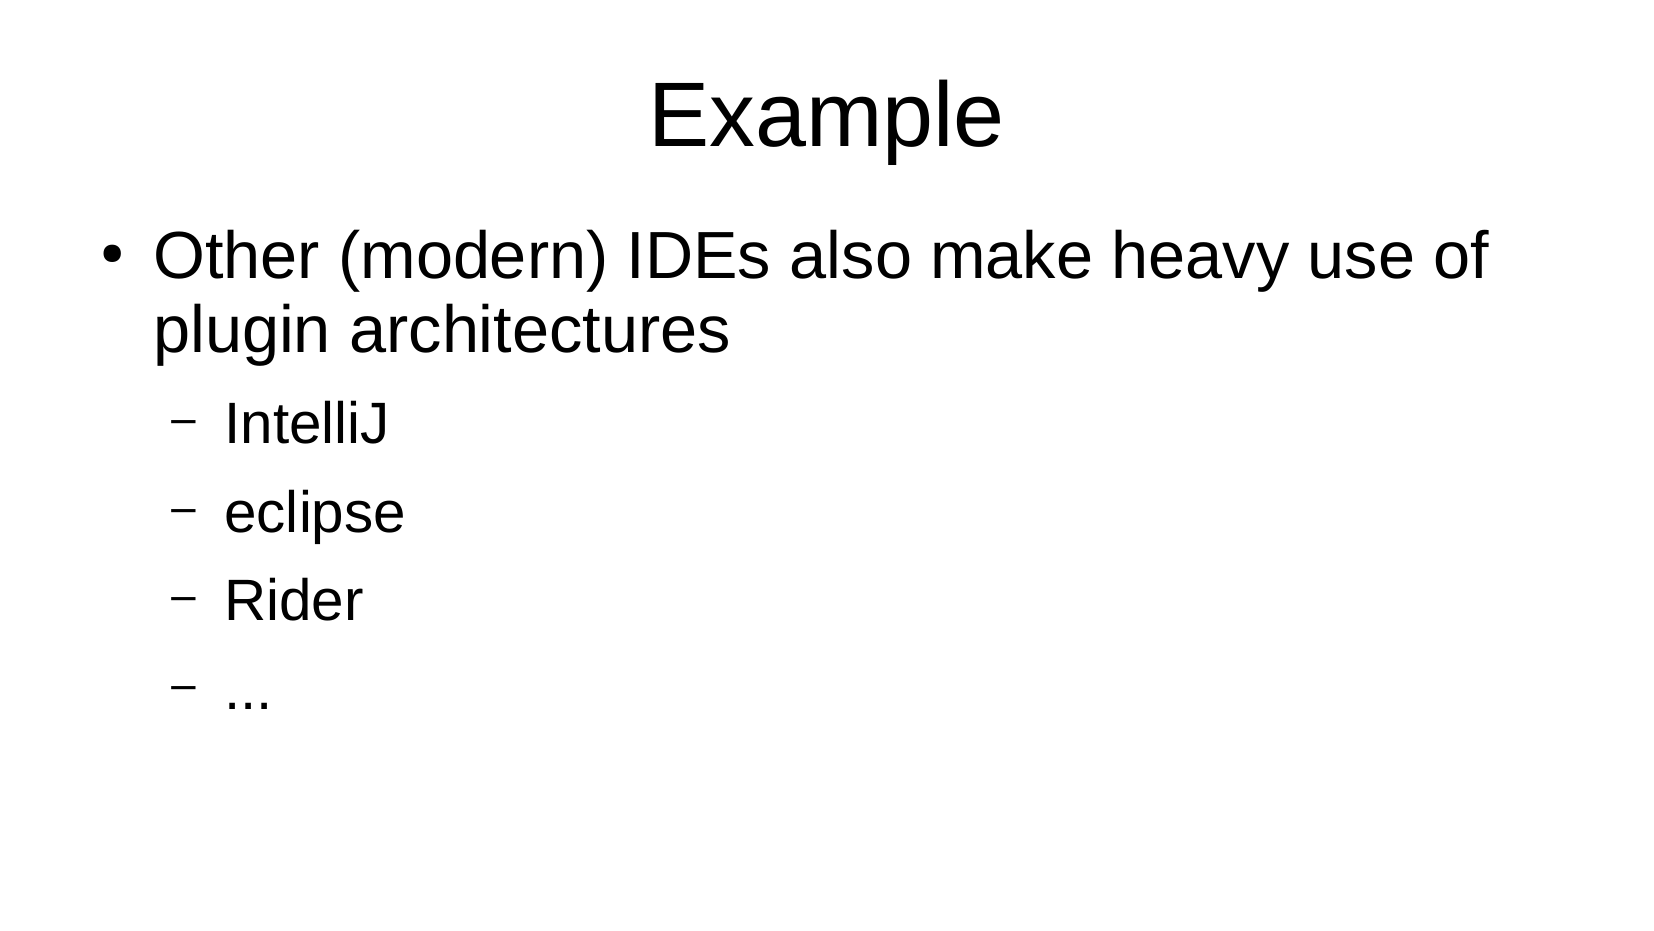

# Example
Other (modern) IDEs also make heavy use of plugin architectures
IntelliJ
eclipse
Rider
...